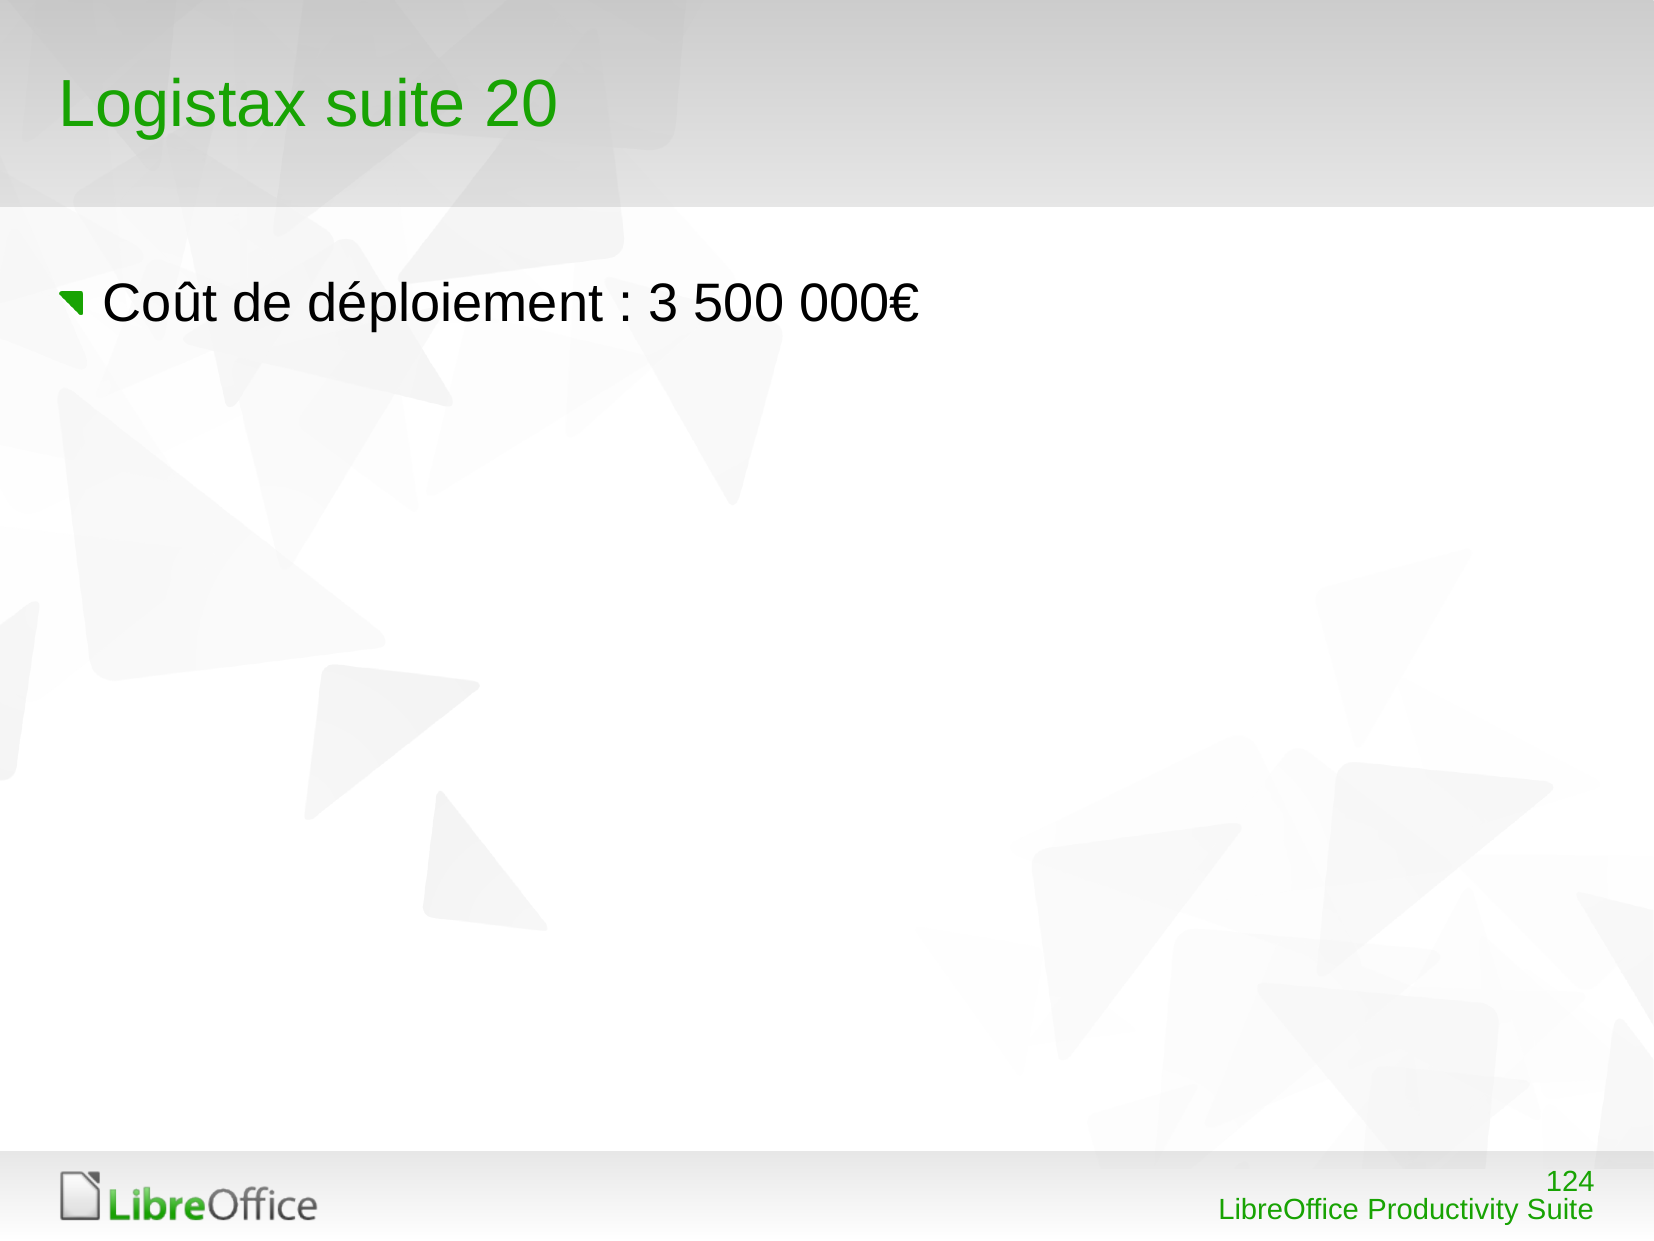

# Logistax suite 20
Coût de déploiement : 3 500 000€
124
LibreOffice Productivity Suite